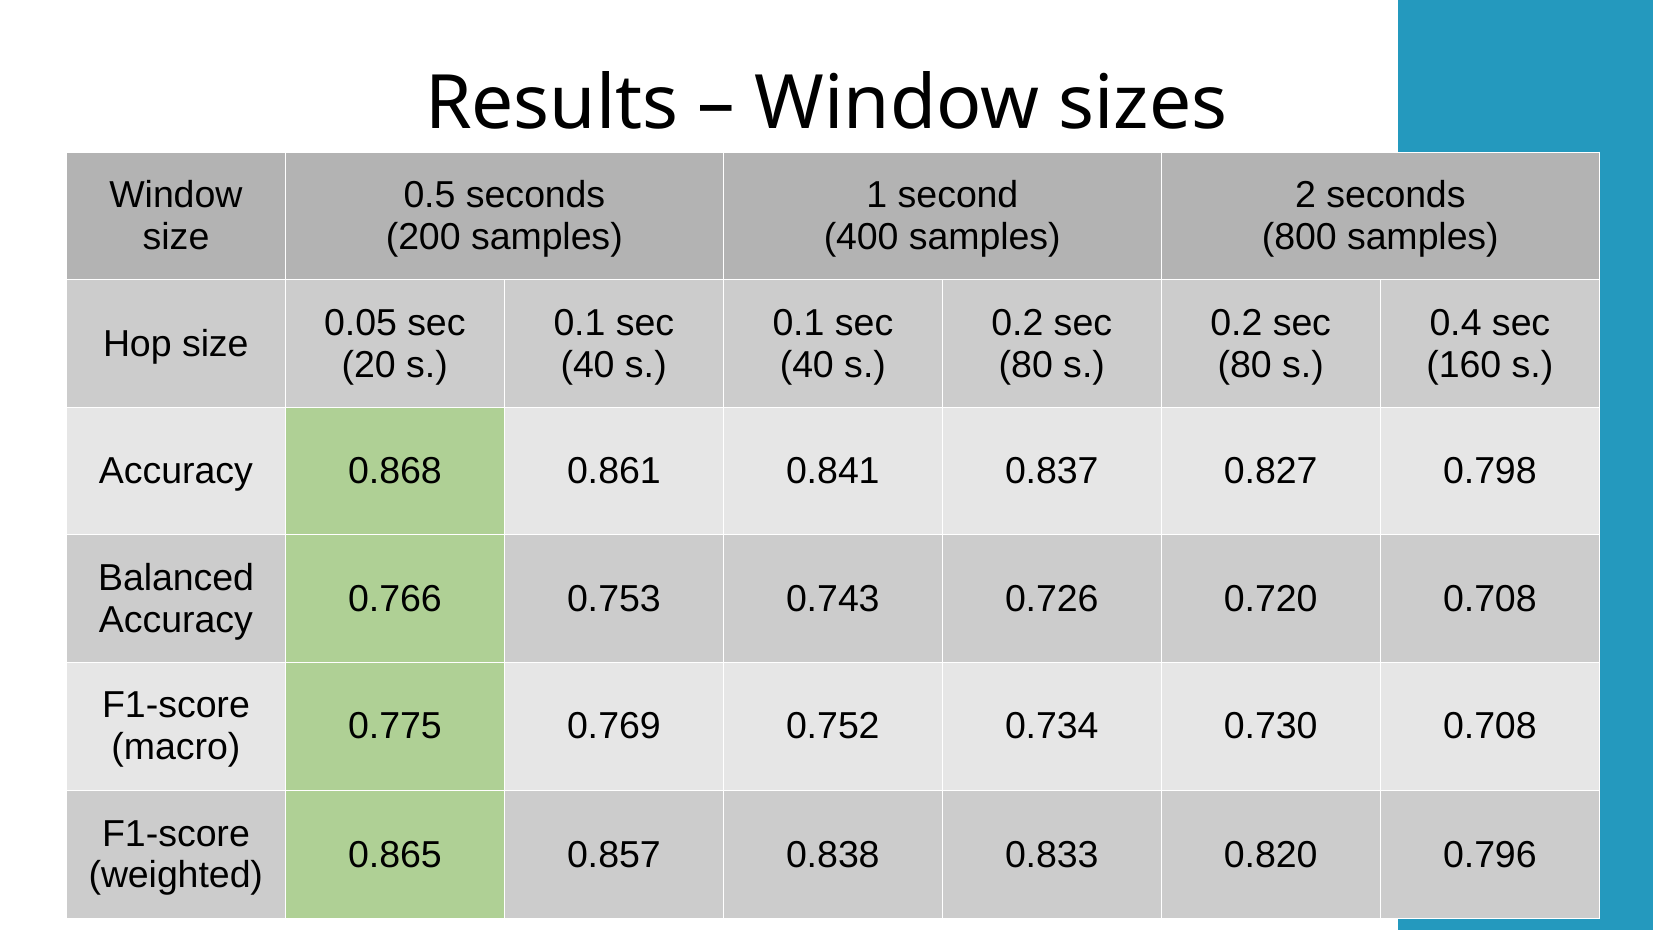

# Results – Window sizes
| Window size | 0.5 seconds (200 samples) | | 1 second (400 samples) | | 2 seconds (800 samples) | |
| --- | --- | --- | --- | --- | --- | --- |
| Hop size | 0.05 sec (20 s.) | 0.1 sec (40 s.) | 0.1 sec (40 s.) | 0.2 sec (80 s.) | 0.2 sec (80 s.) | 0.4 sec (160 s.) |
| Accuracy | 0.868 | 0.861 | 0.841 | 0.837 | 0.827 | 0.798 |
| Balanced Accuracy | 0.766 | 0.753 | 0.743 | 0.726 | 0.720 | 0.708 |
| F1-score (macro) | 0.775 | 0.769 | 0.752 | 0.734 | 0.730 | 0.708 |
| F1-score (weighted) | 0.865 | 0.857 | 0.838 | 0.833 | 0.820 | 0.796 |